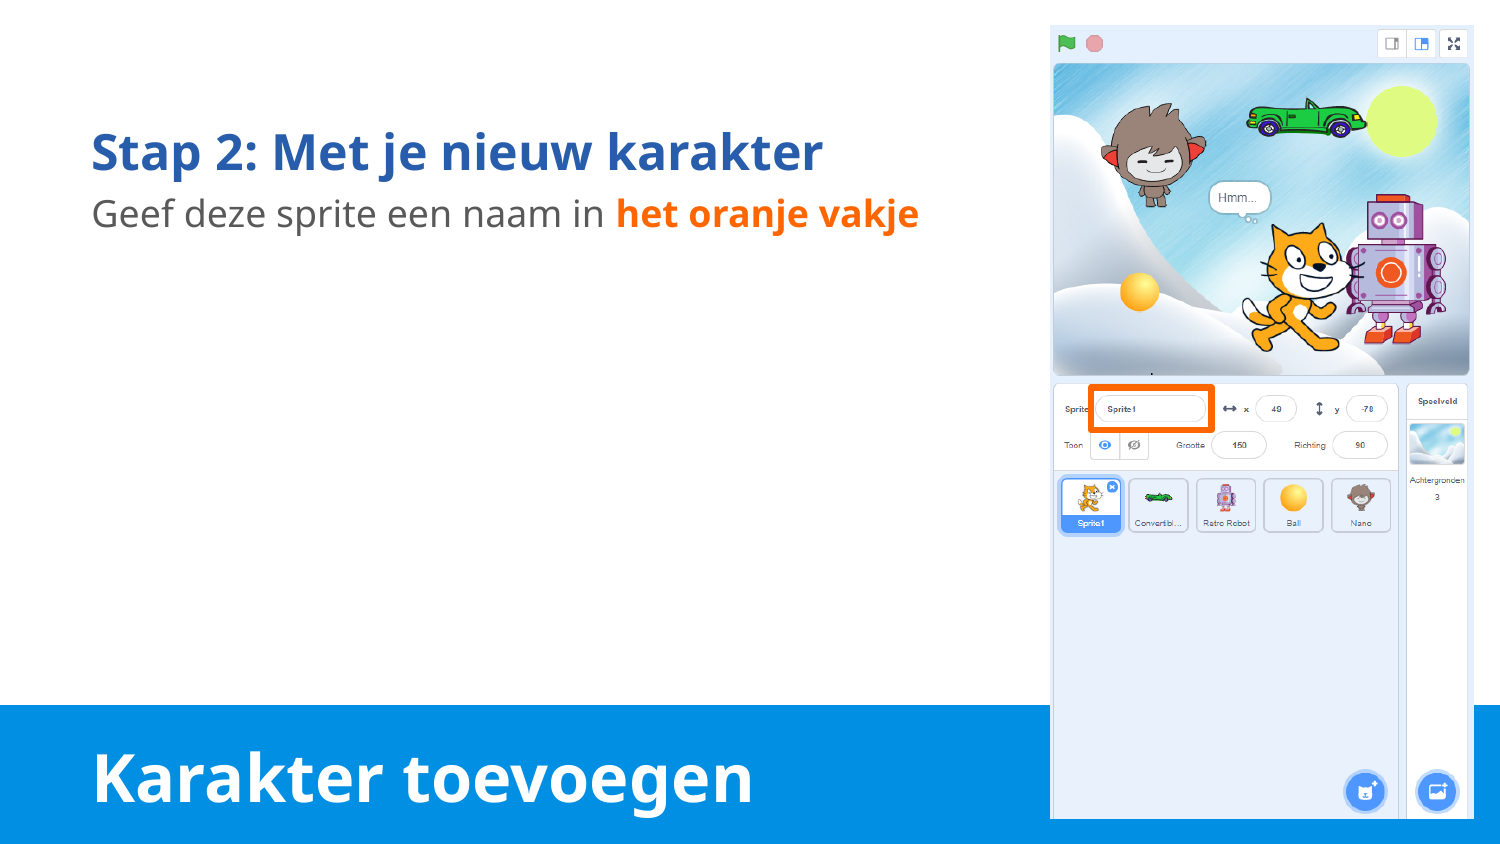

Stap 2: Met je nieuw karakter
Geef deze sprite een naam in het oranje vakje
# Karakter toevoegen